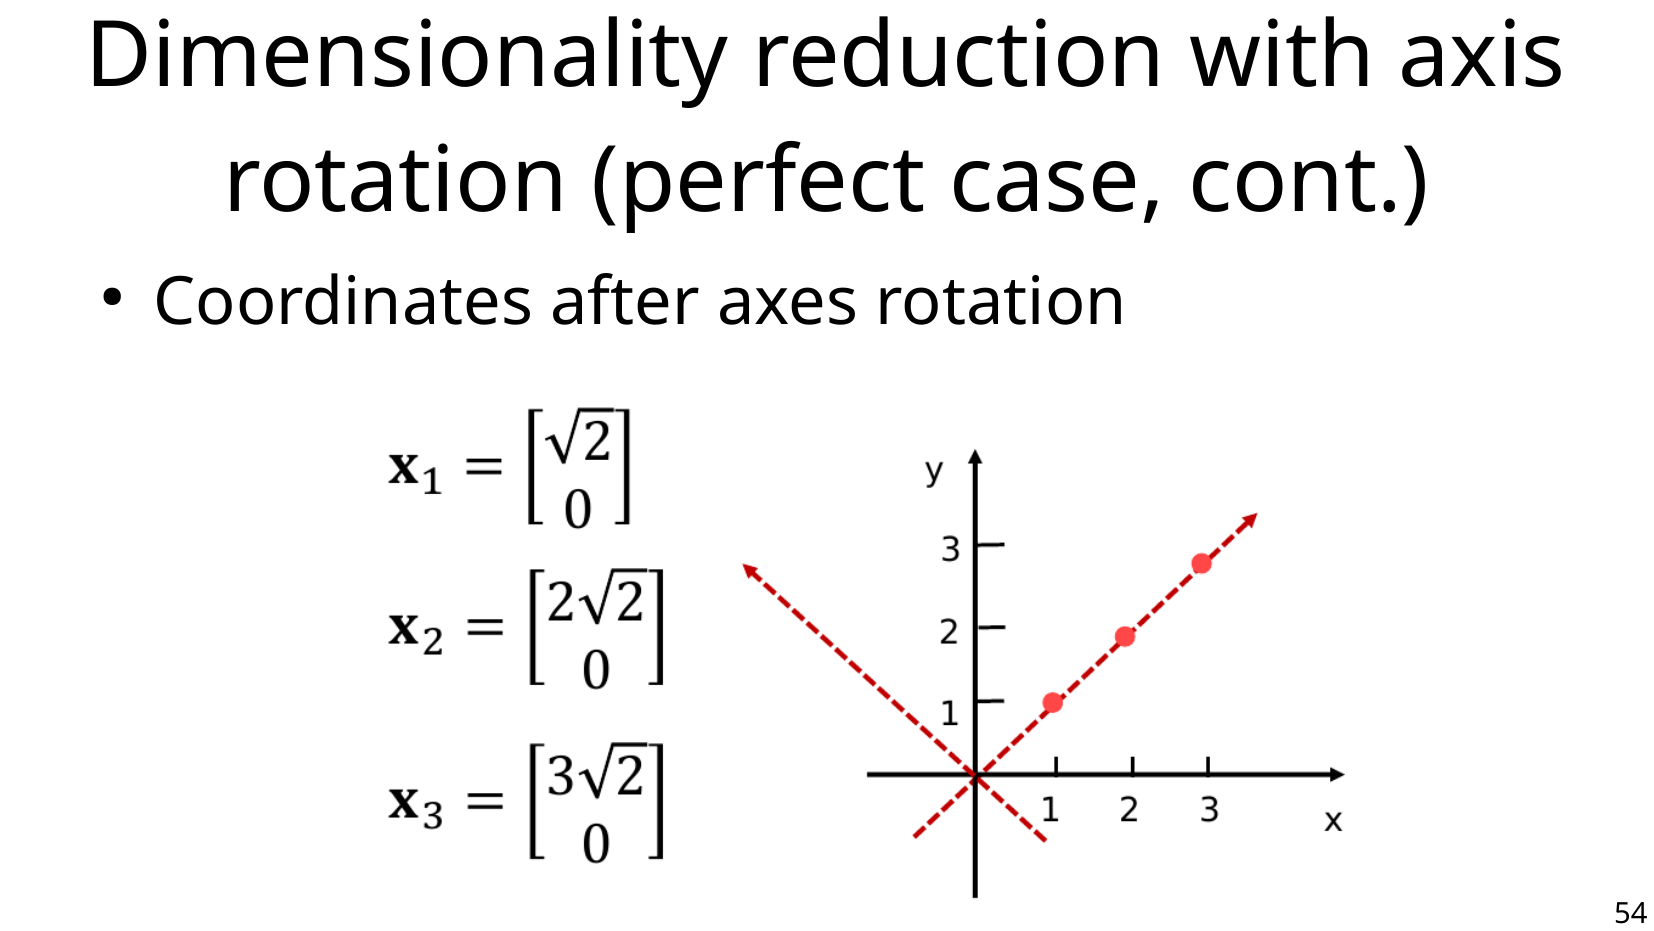

# Dimensionality reduction with axis rotation (perfect case, cont.)
Coordinates after axes rotation
54